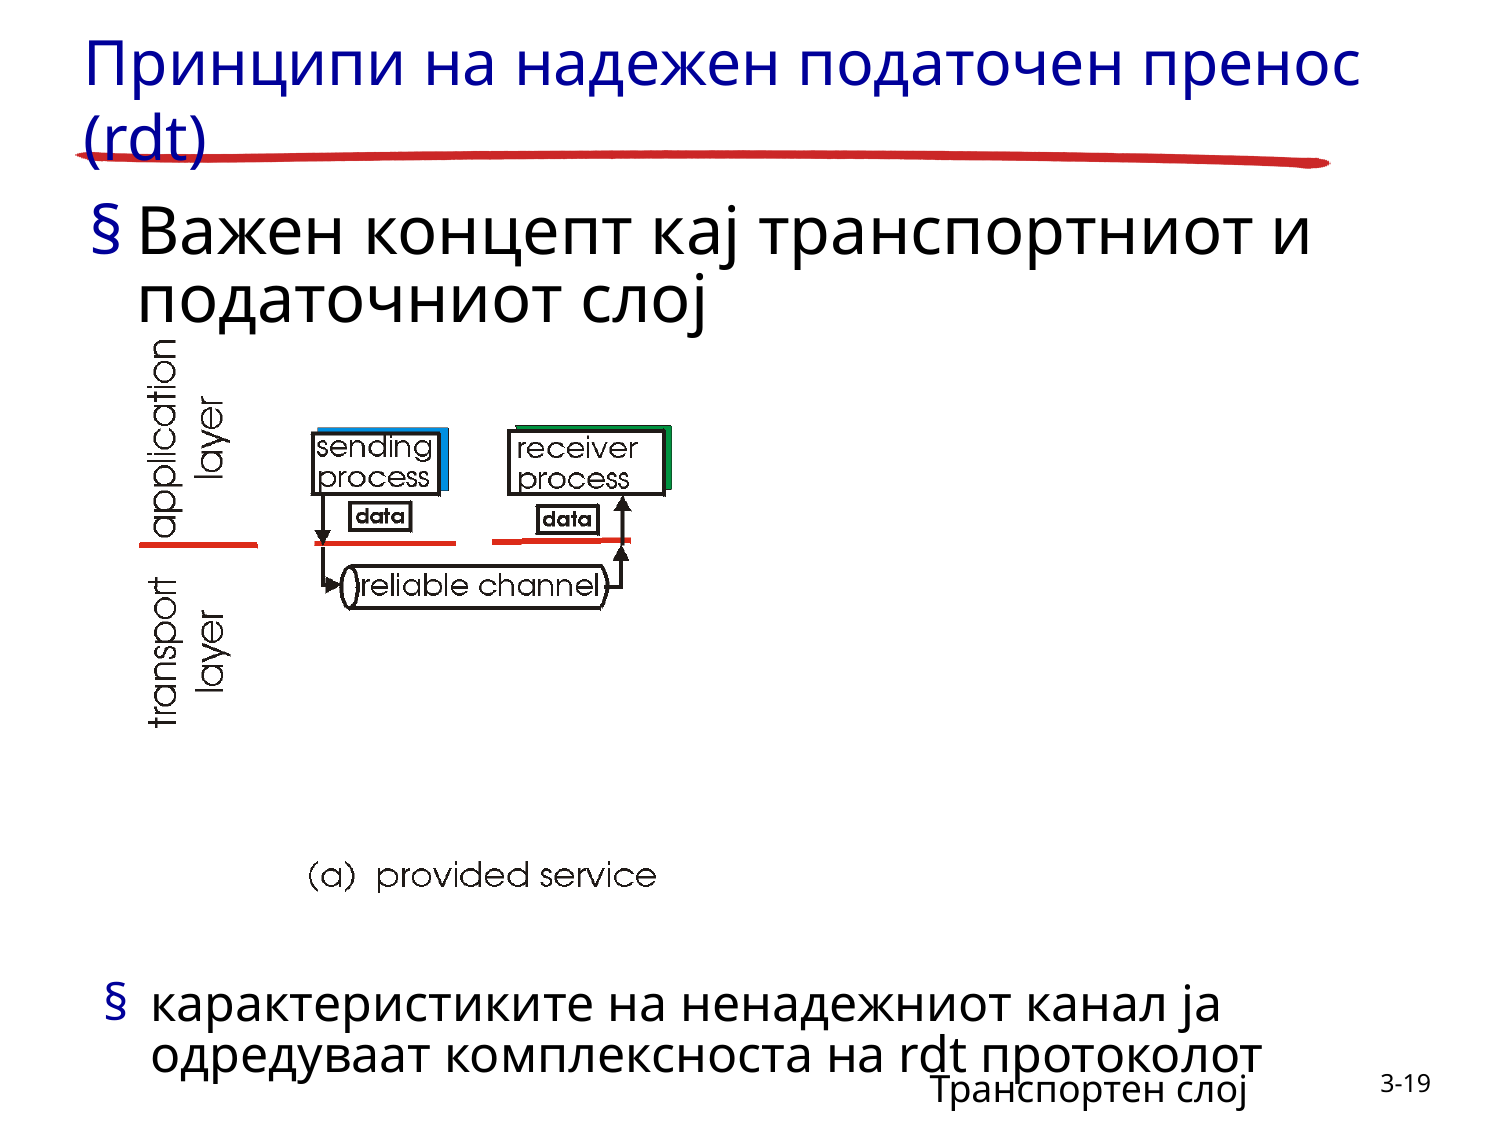

# Принципи на надежен податочен пренос (rdt)
Важен концепт кај транспортниот и податочниот слој
меѓу 10-те најважни теми во компјутерски мрежи!
карактеристиките на ненадежниот канал ја одредуваат комплексноста на rdt протоколот
Транспортен слој